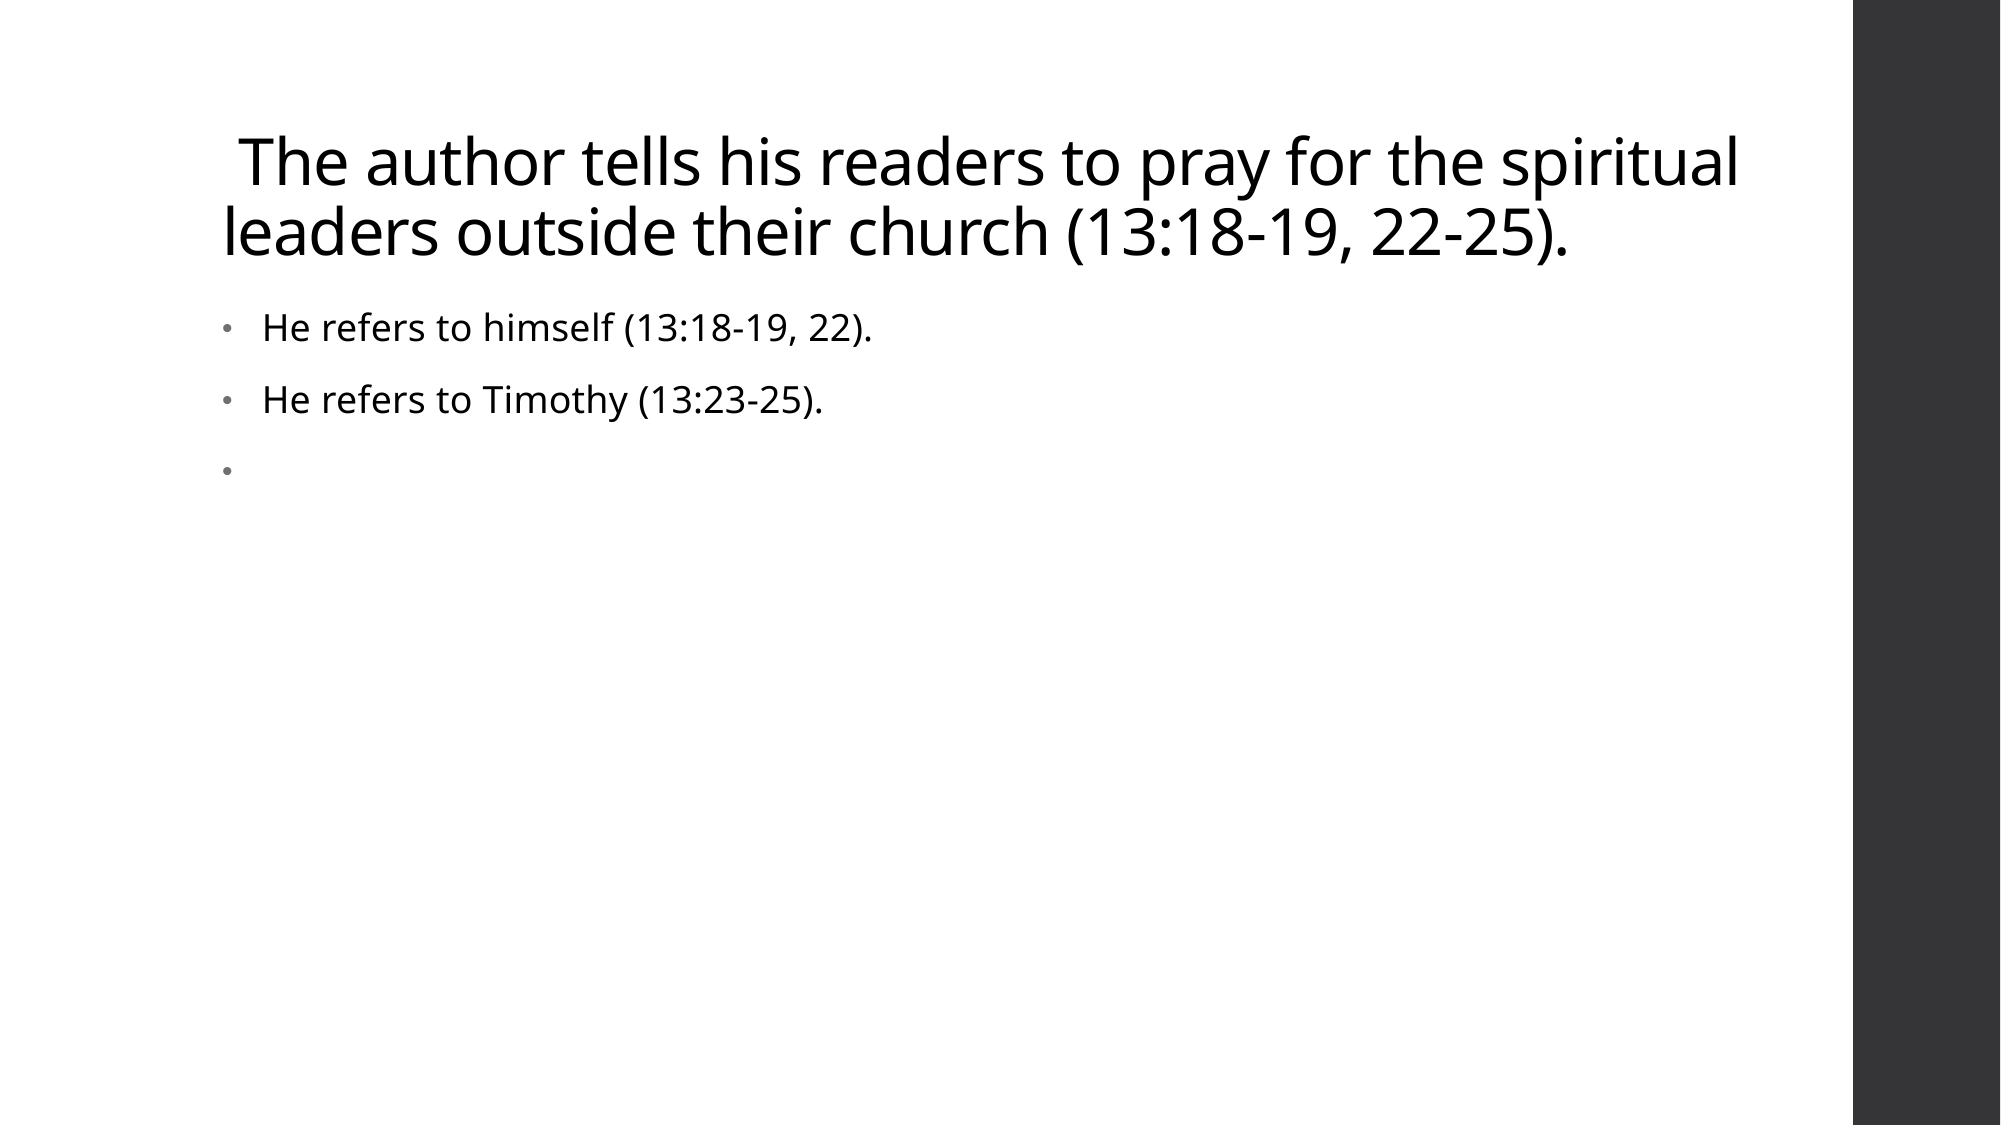

# The author tells his readers to pray for the spiritual leaders outside their church (13:18-19, 22-25).
 He refers to himself (13:18-19, 22).
 He refers to Timothy (13:23-25).